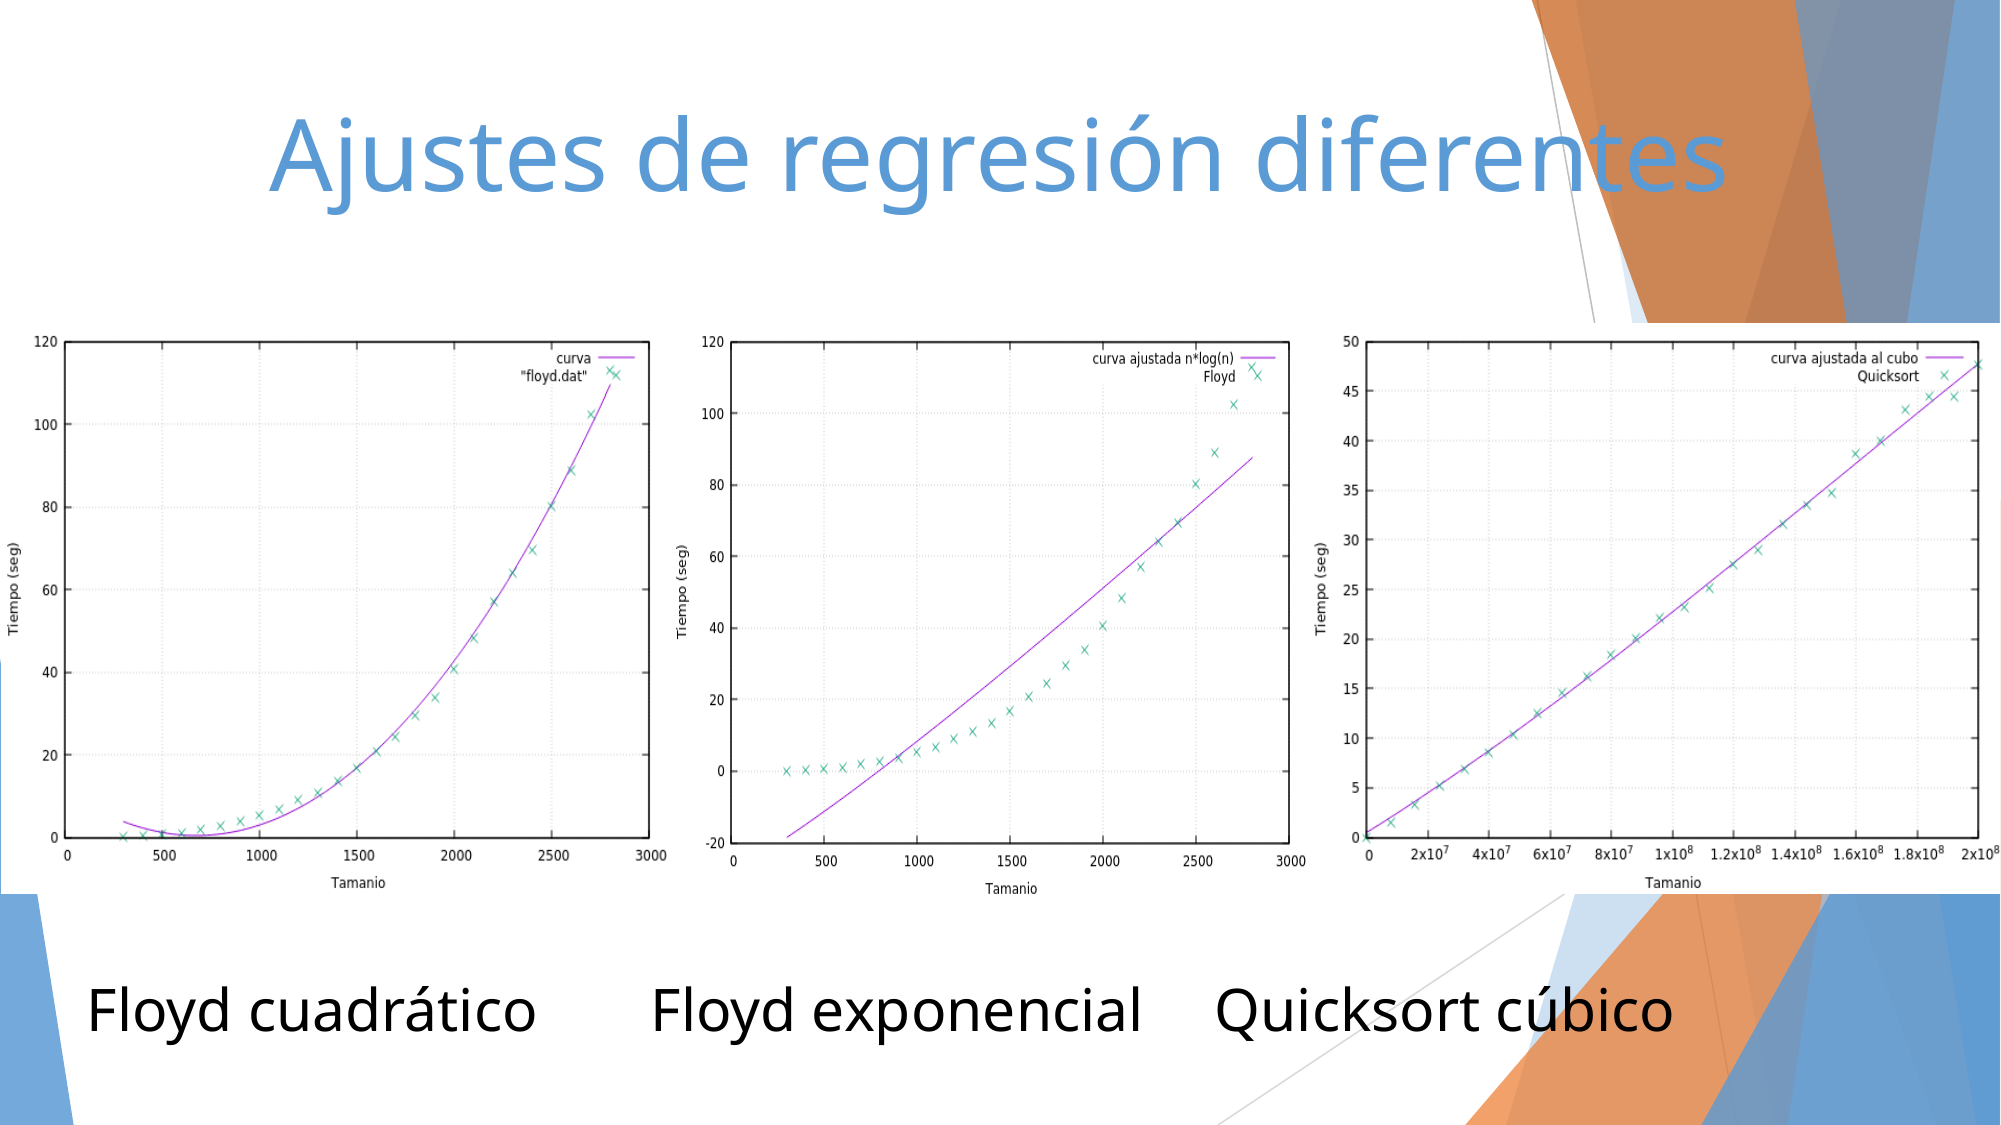

# Ajustes de regresión diferentes
	Floyd cuadrático 	 		Floyd exponencial			Quicksort cúbico